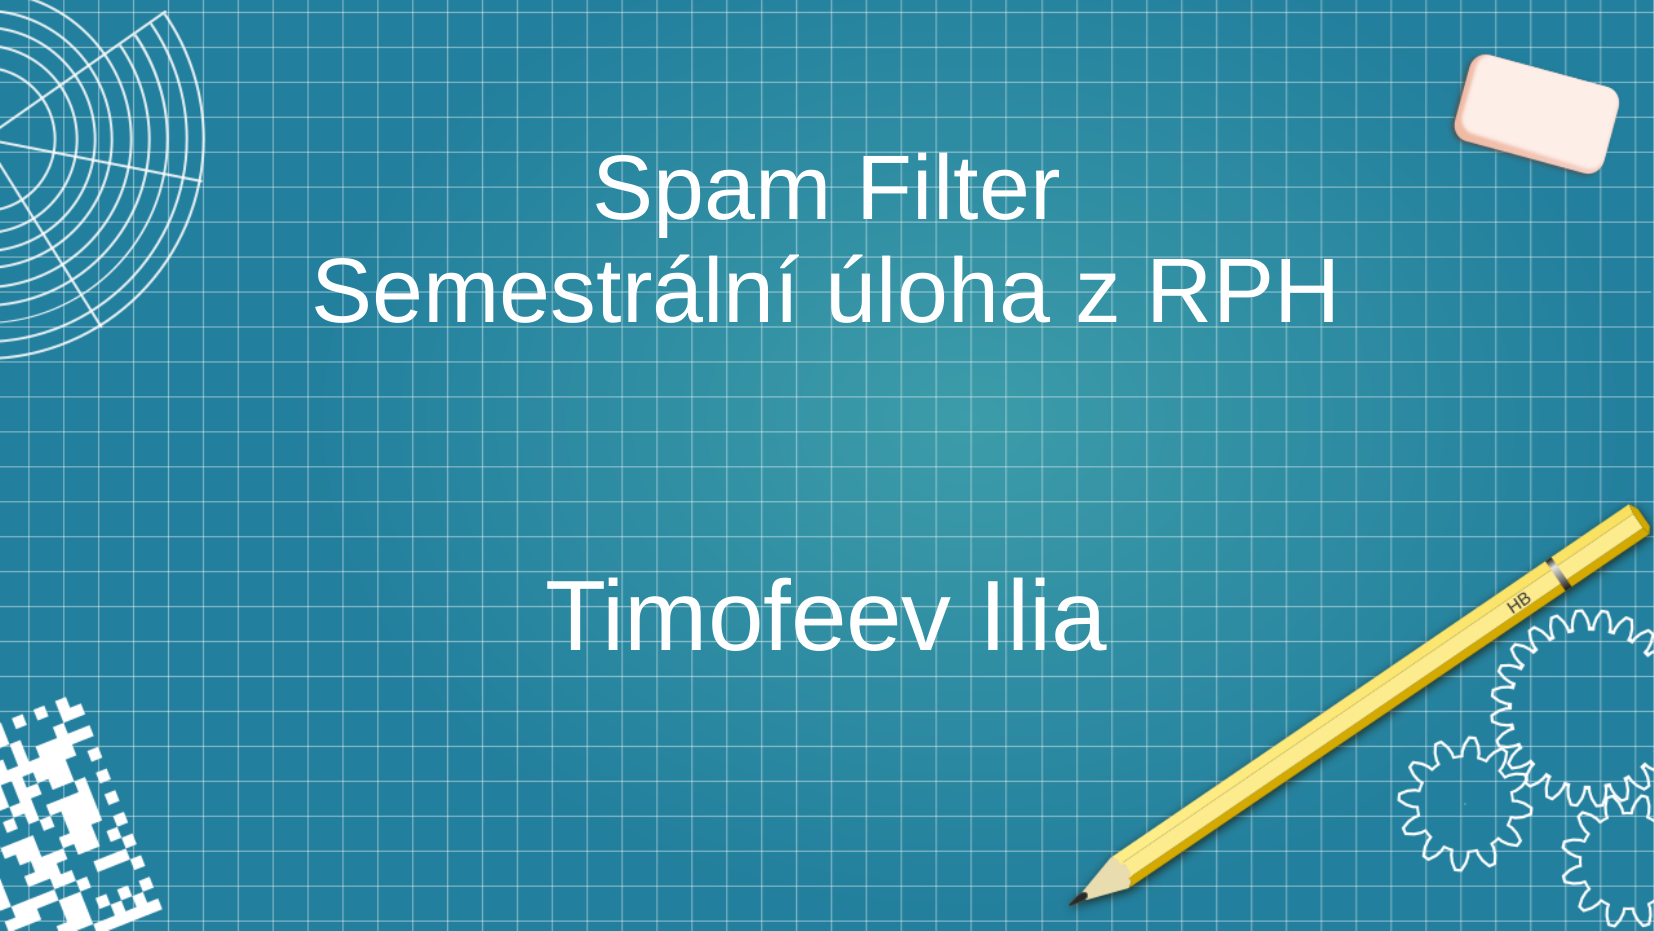

# Spam Filter Semestrální úloha z RPH
Timofeev Ilia